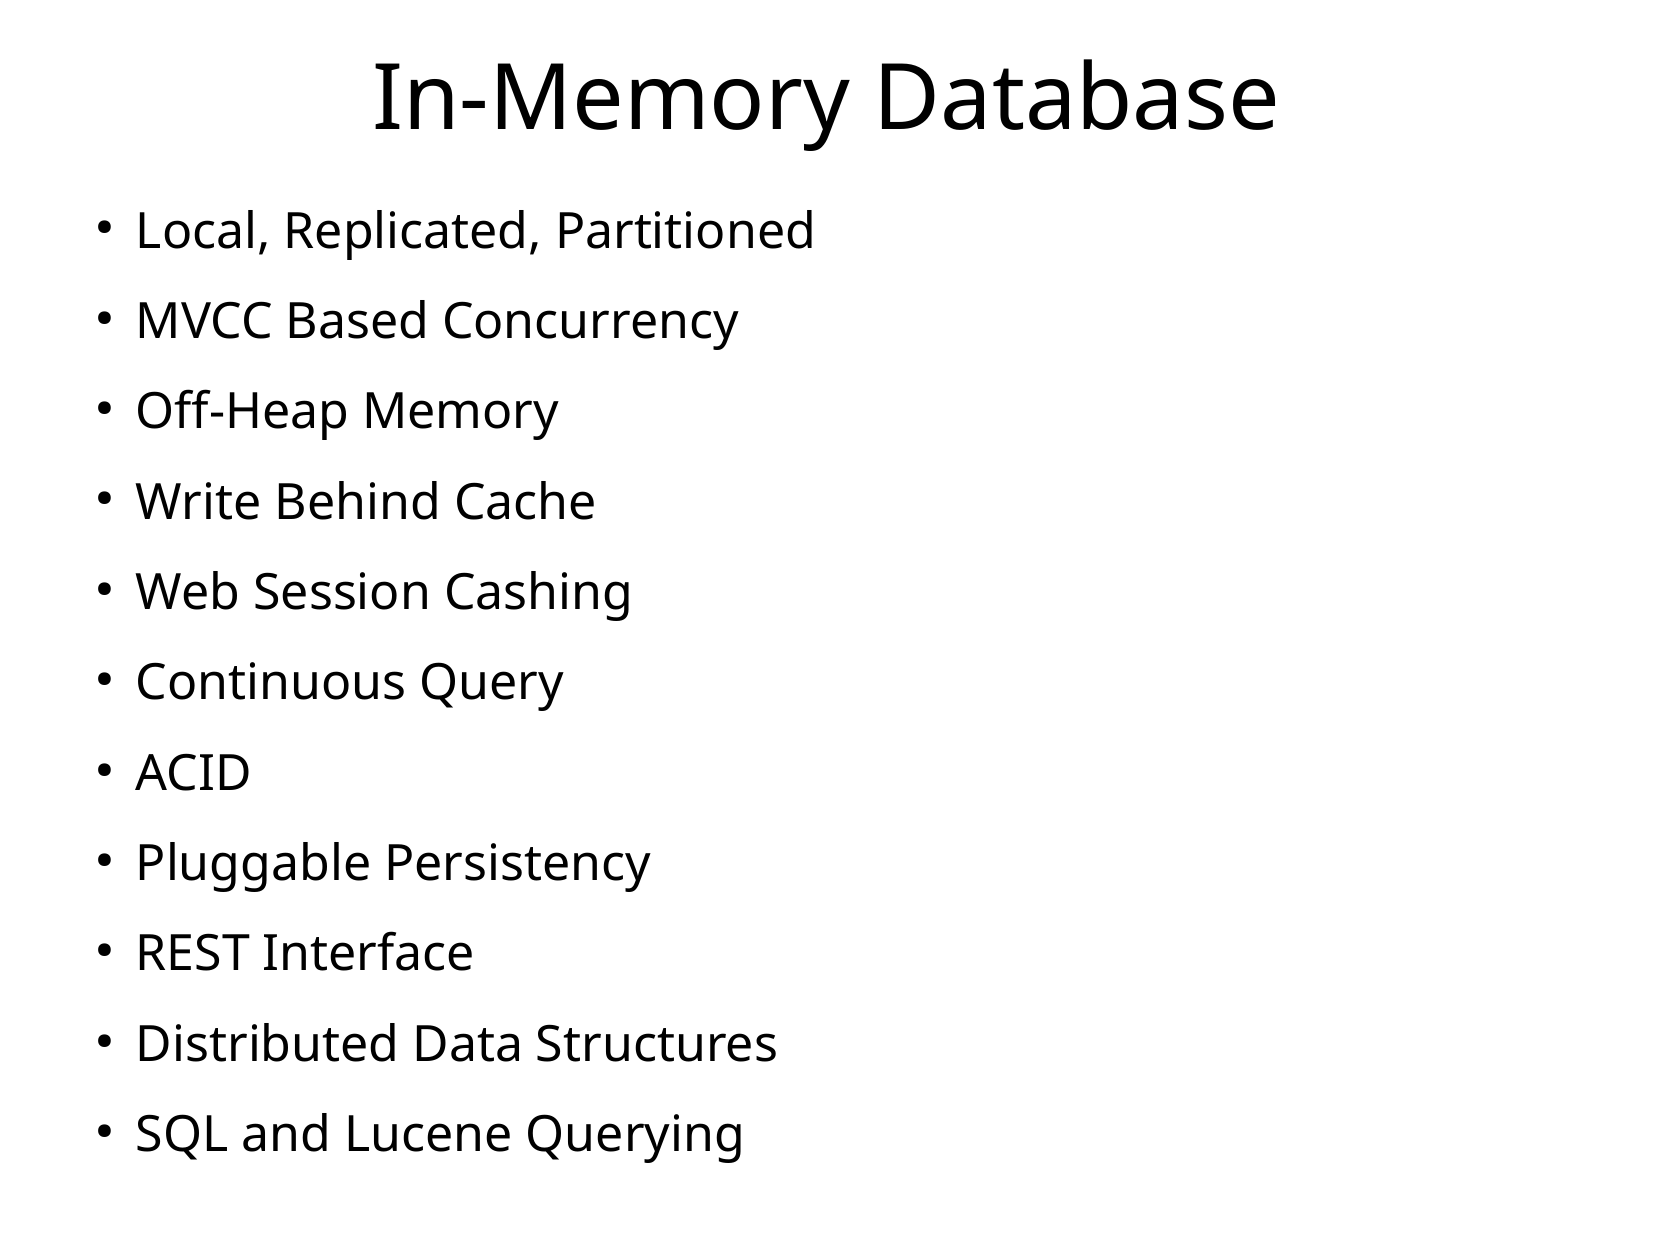

# In-Memory Database
Local, Replicated, Partitioned
MVCC Based Concurrency
Off-Heap Memory
Write Behind Cache
Web Session Cashing
Continuous Query
ACID
Pluggable Persistency
REST Interface
Distributed Data Structures
SQL and Lucene Querying